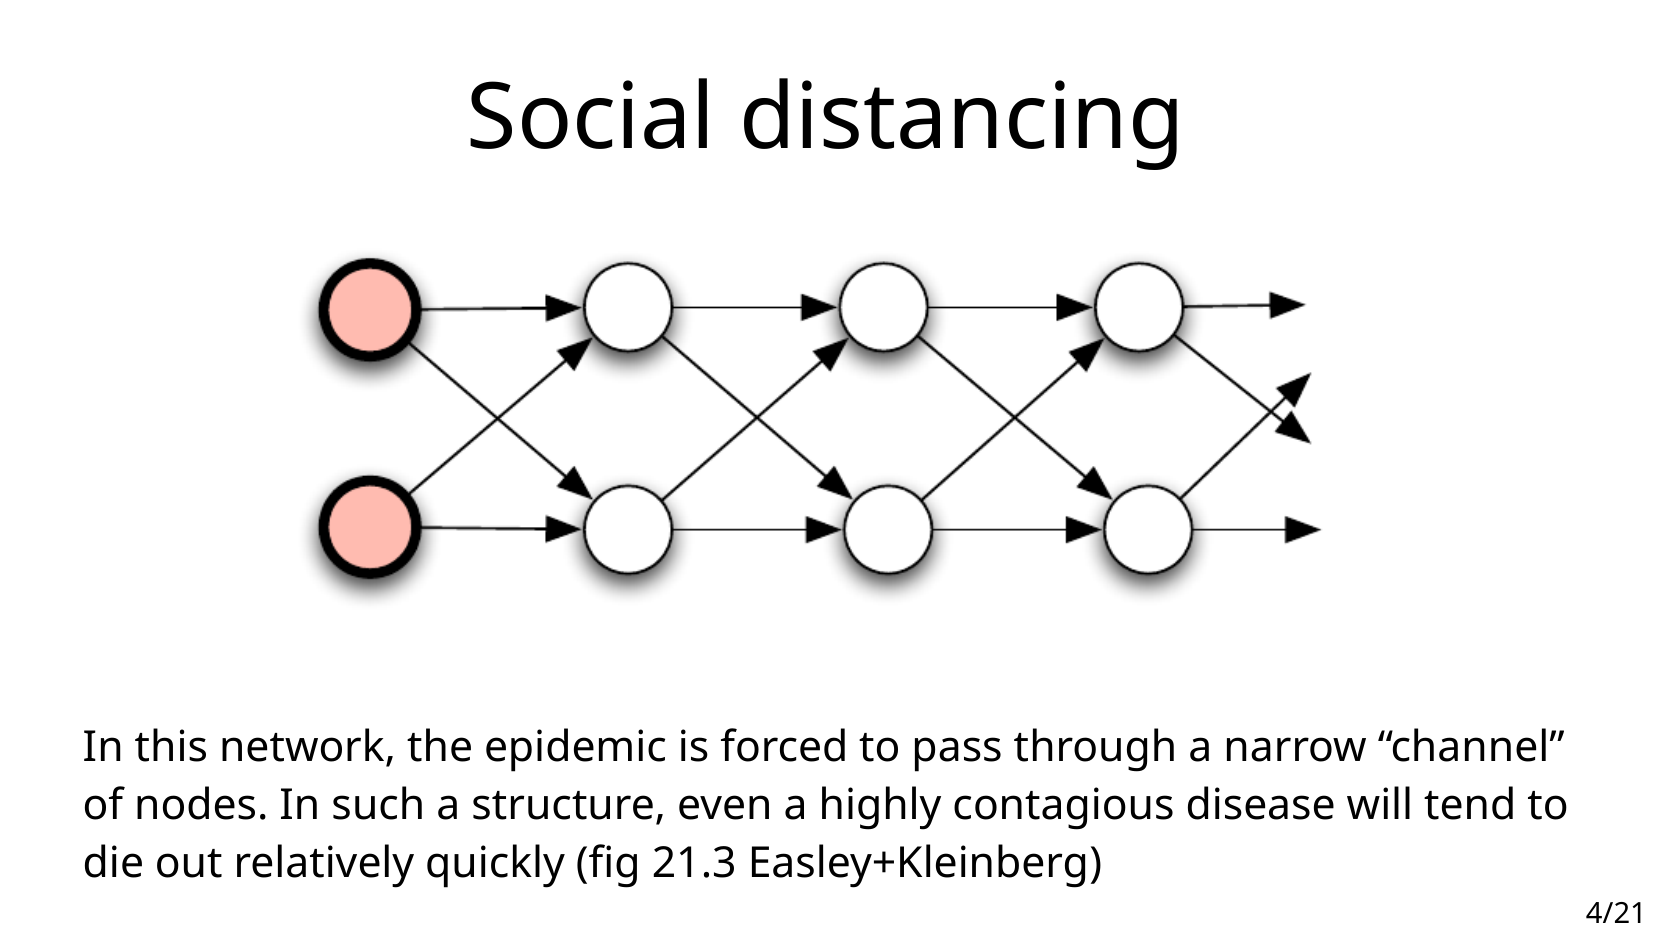

# Social distancing
In this network, the epidemic is forced to pass through a narrow “channel” of nodes. In such a structure, even a highly contagious disease will tend to die out relatively quickly (fig 21.3 Easley+Kleinberg)
4